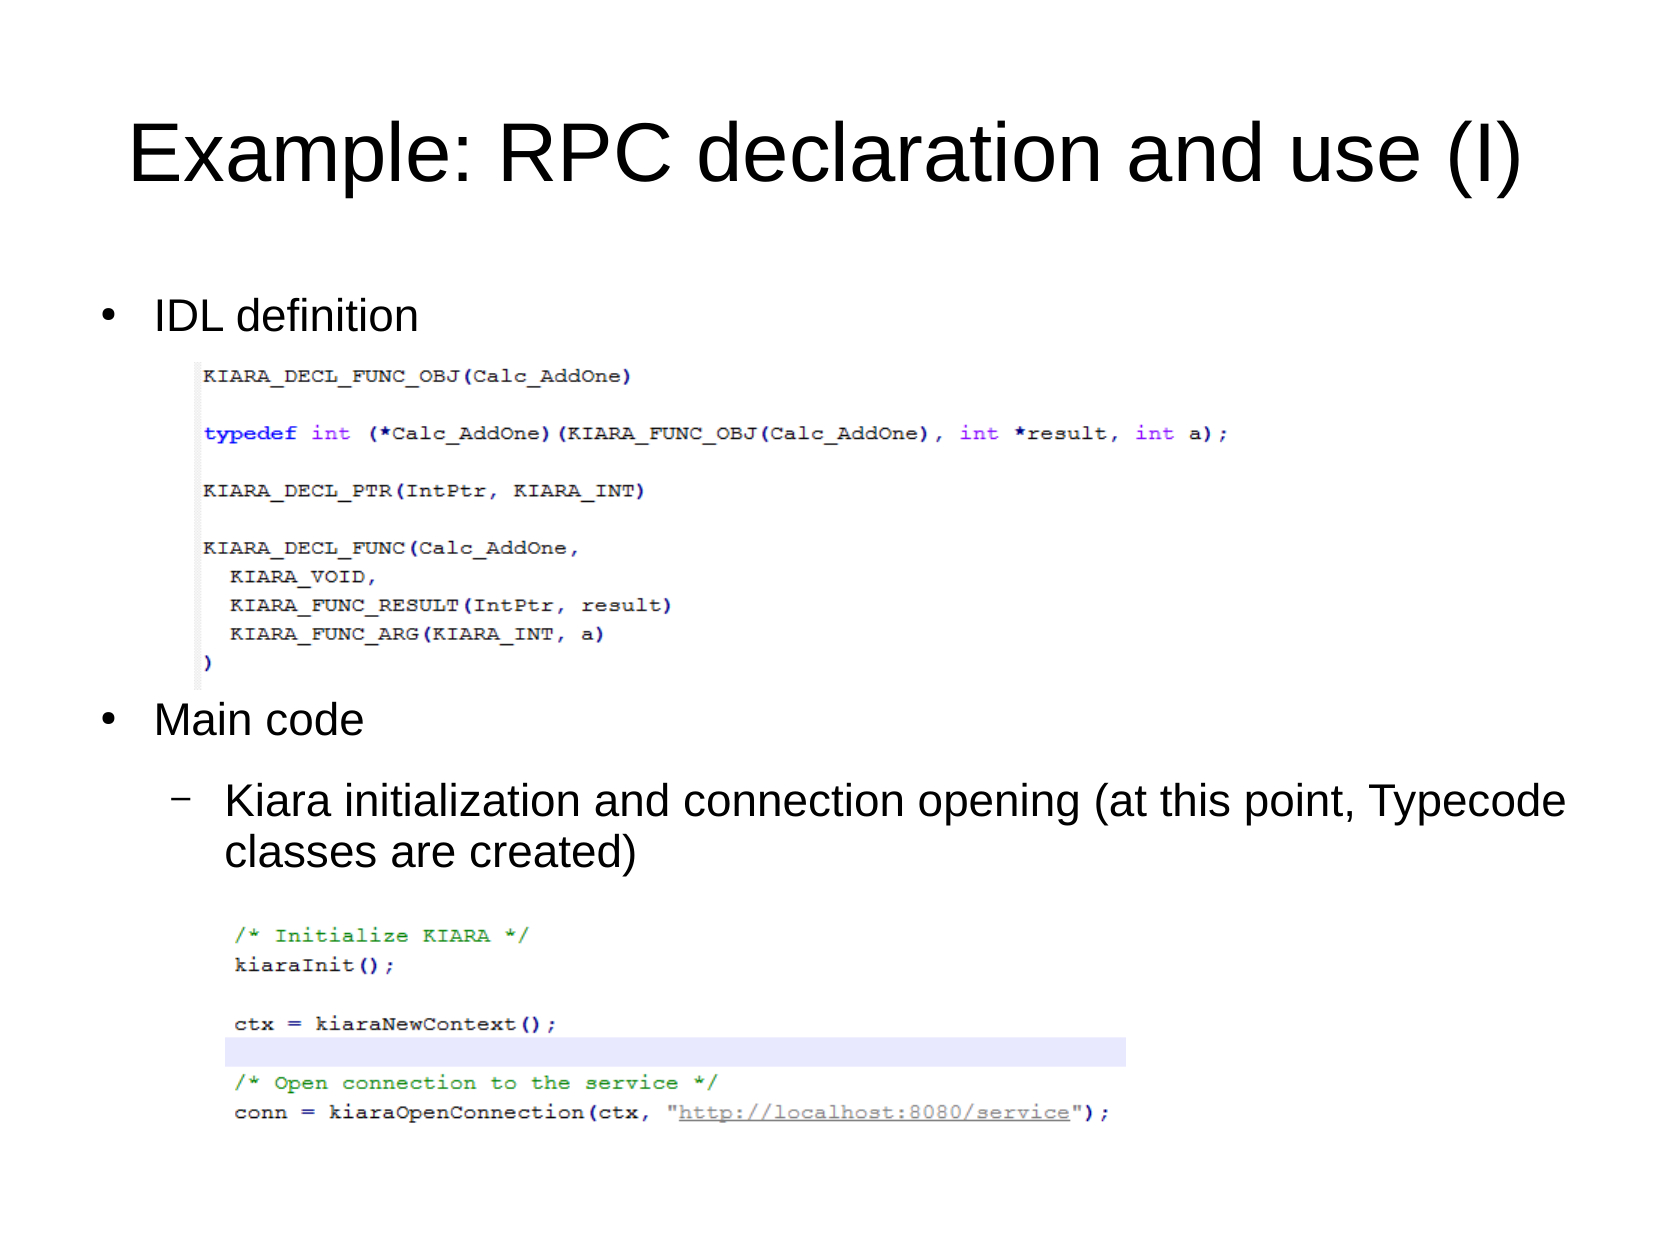

# Example: RPC declaration and use (I)
IDL definition
Main code
Kiara initialization and connection opening (at this point, Typecode classes are created)